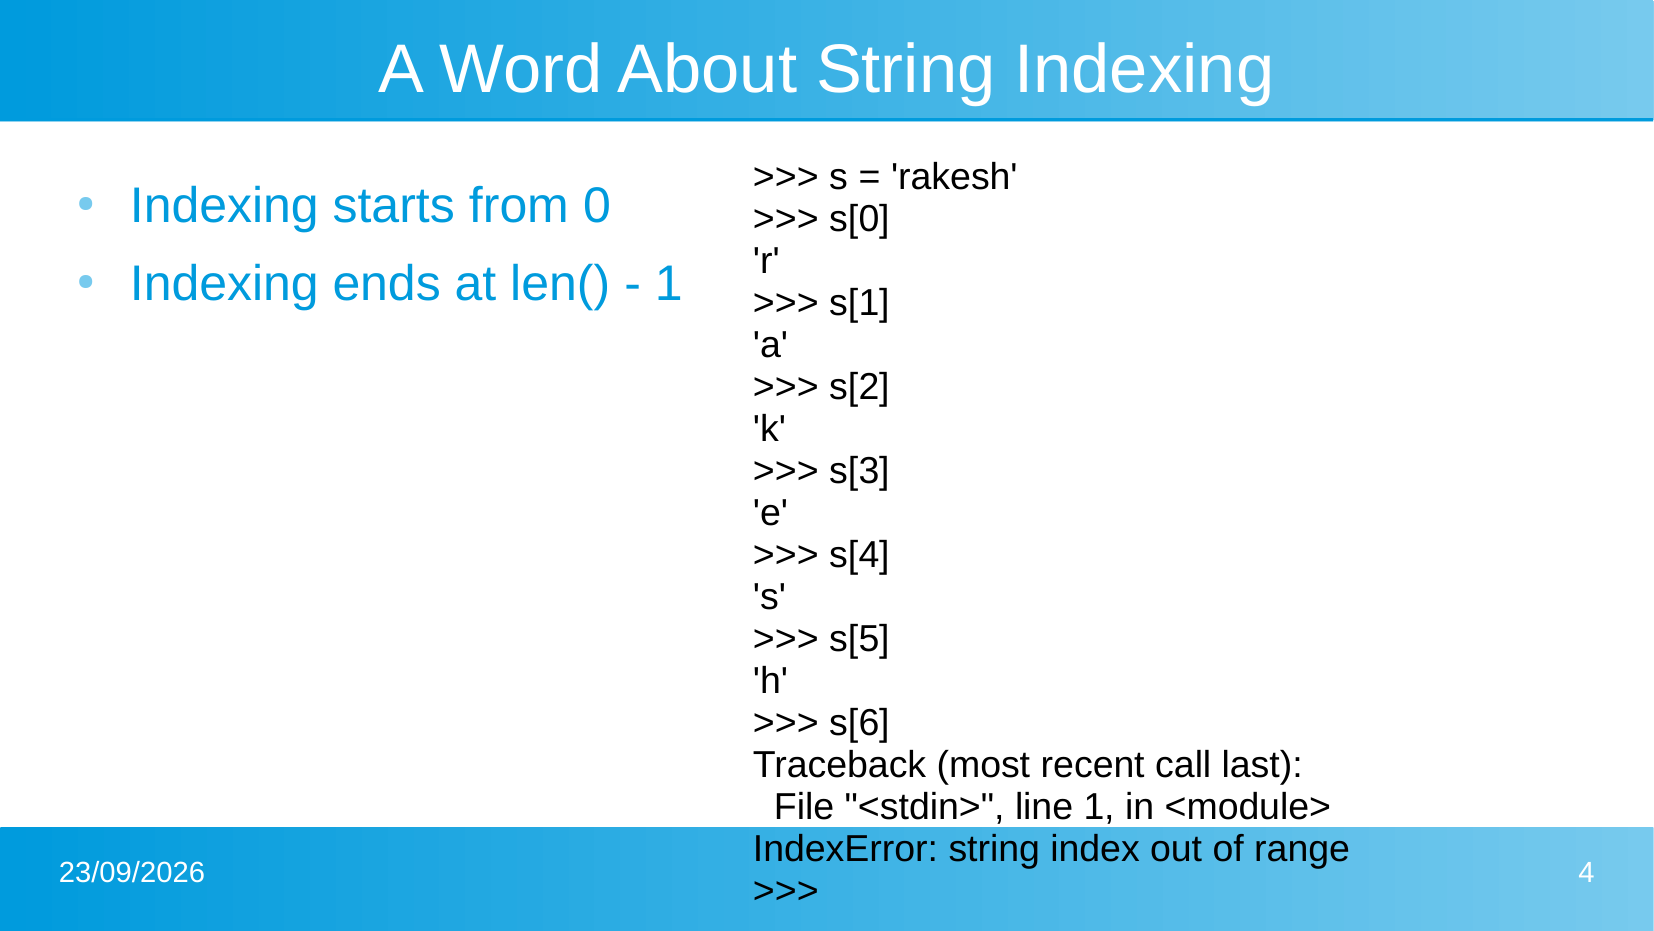

# A Word About String Indexing
>>> s = 'rakesh'
>>> s[0]
'r'
>>> s[1]
'a'
>>> s[2]
'k'
>>> s[3]
'e'
>>> s[4]
's'
>>> s[5]
'h'
>>> s[6]
Traceback (most recent call last):
 File "<stdin>", line 1, in <module>
IndexError: string index out of range
>>>
Indexing starts from 0
Indexing ends at len() - 1
4